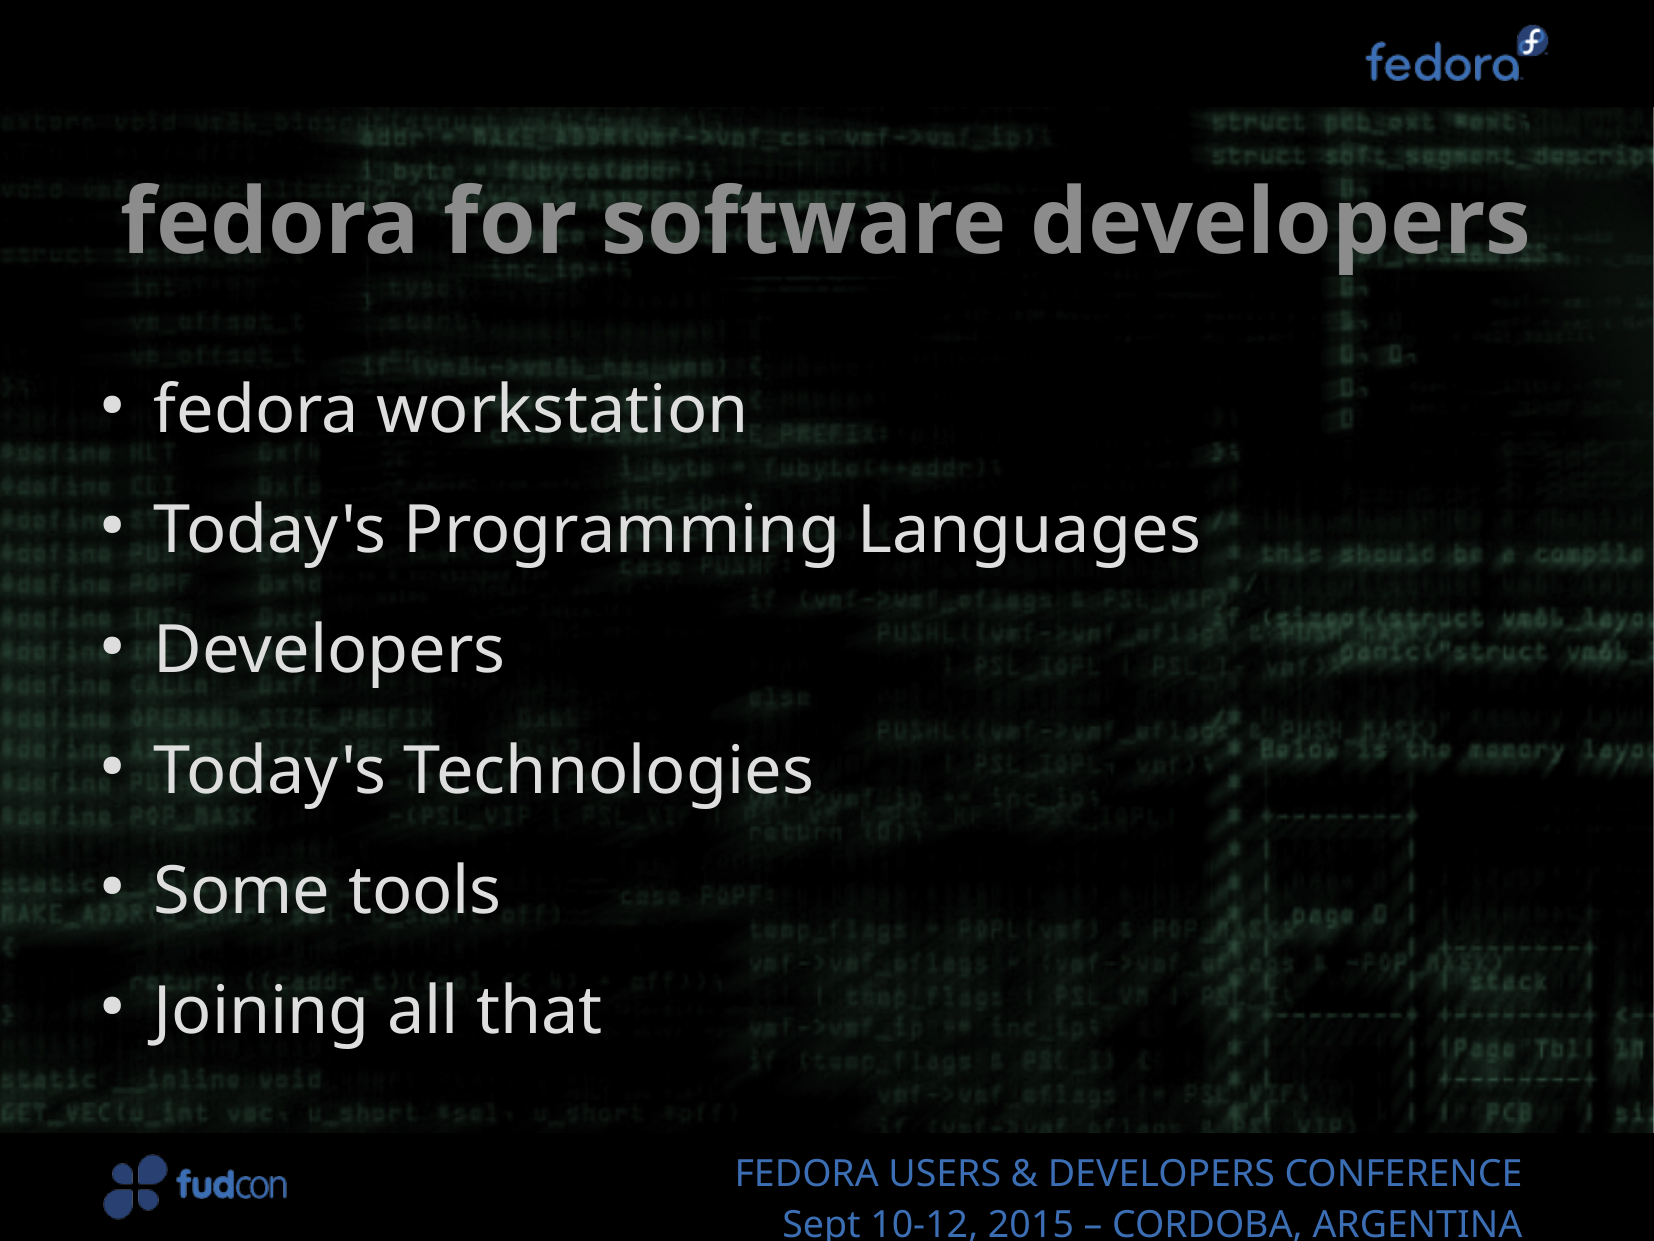

# fedora for software developers
fedora workstation
Today's Programming Languages
Developers
Today's Technologies
Some tools
Joining all that